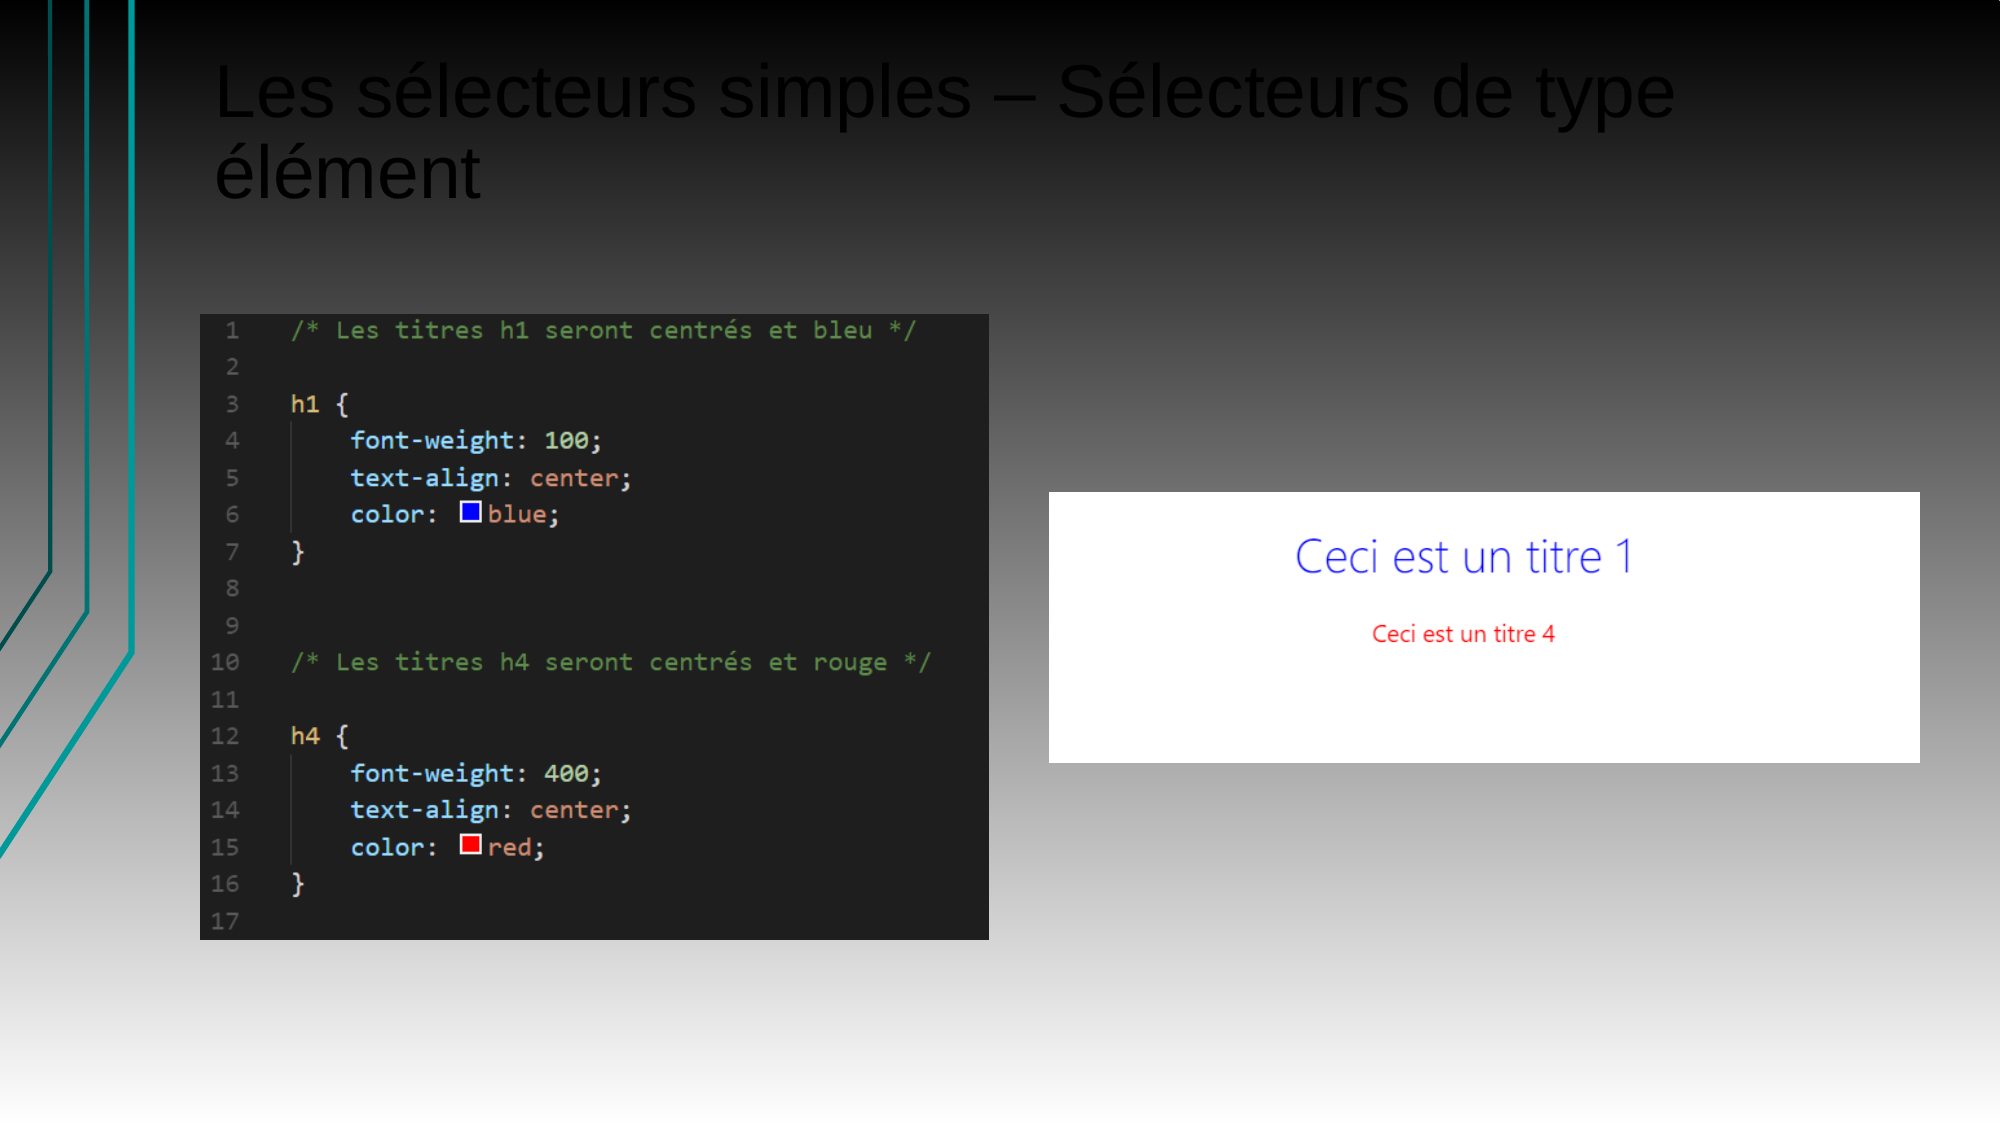

Les sélecteurs simples – Sélecteurs de type élément